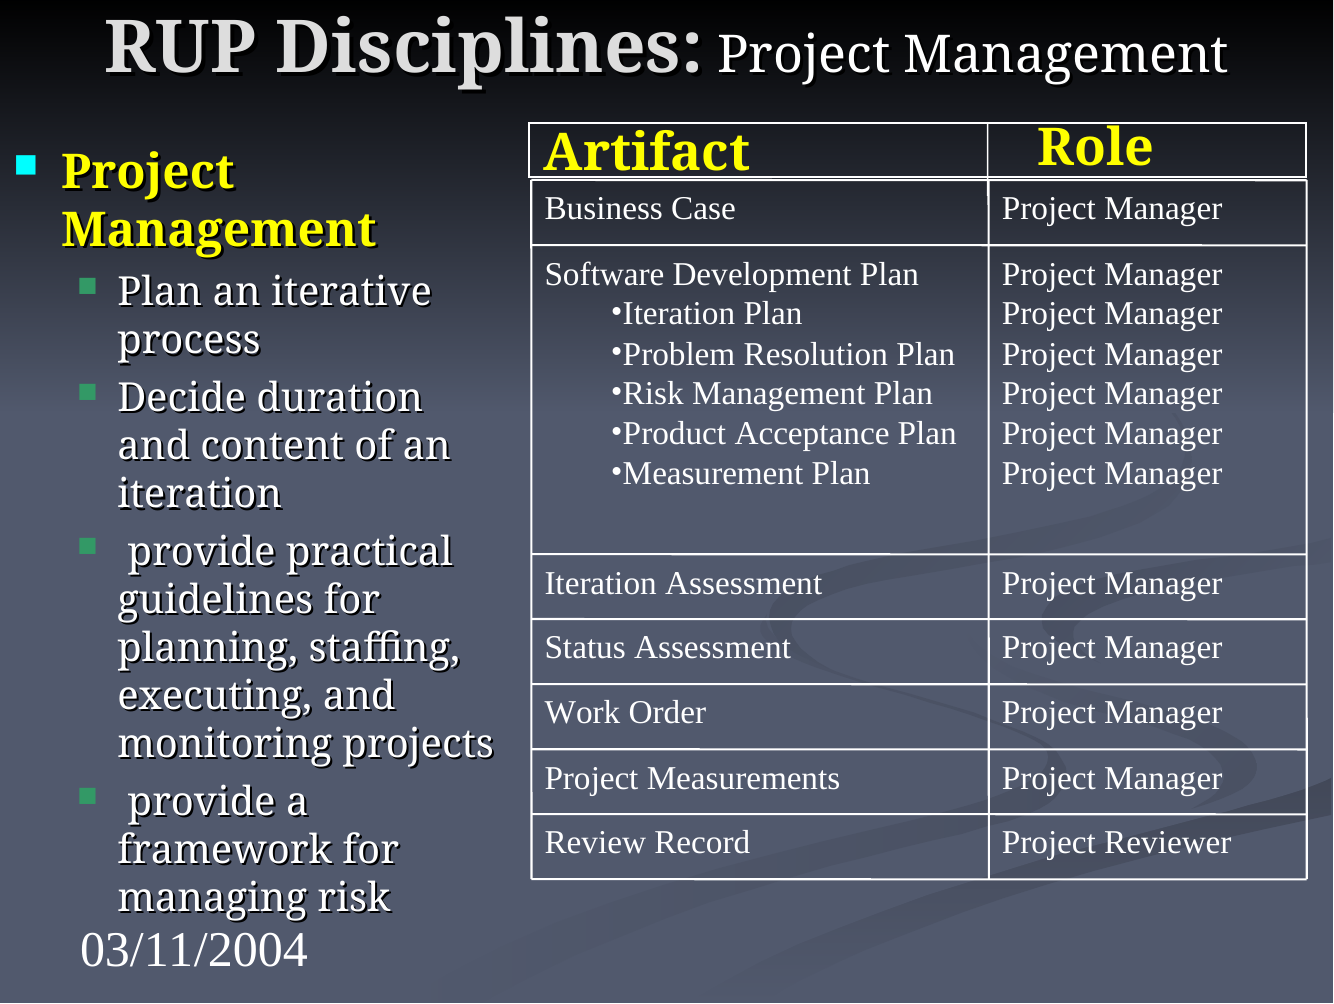

# RUP Disciplines: Project Management
Role
Artifact
Project Management
Plan an iterative process
Decide duration and content of an iteration
 provide practical guidelines for planning, staffing, executing, and monitoring projects
 provide a framework for managing risk
Business Case
Project Manager
Software Development Plan
Iteration Plan
Problem Resolution Plan
Risk Management Plan
Product Acceptance Plan
Measurement Plan
Project Manager
Project Manager
Project Manager
Project Manager
Project Manager
Project Manager
Iteration Assessment
Project Manager
Status Assessment
Project Manager
Work Order
Project Manager
Project Measurements
Project Manager
Review Record
Project Reviewer
03/11/2004